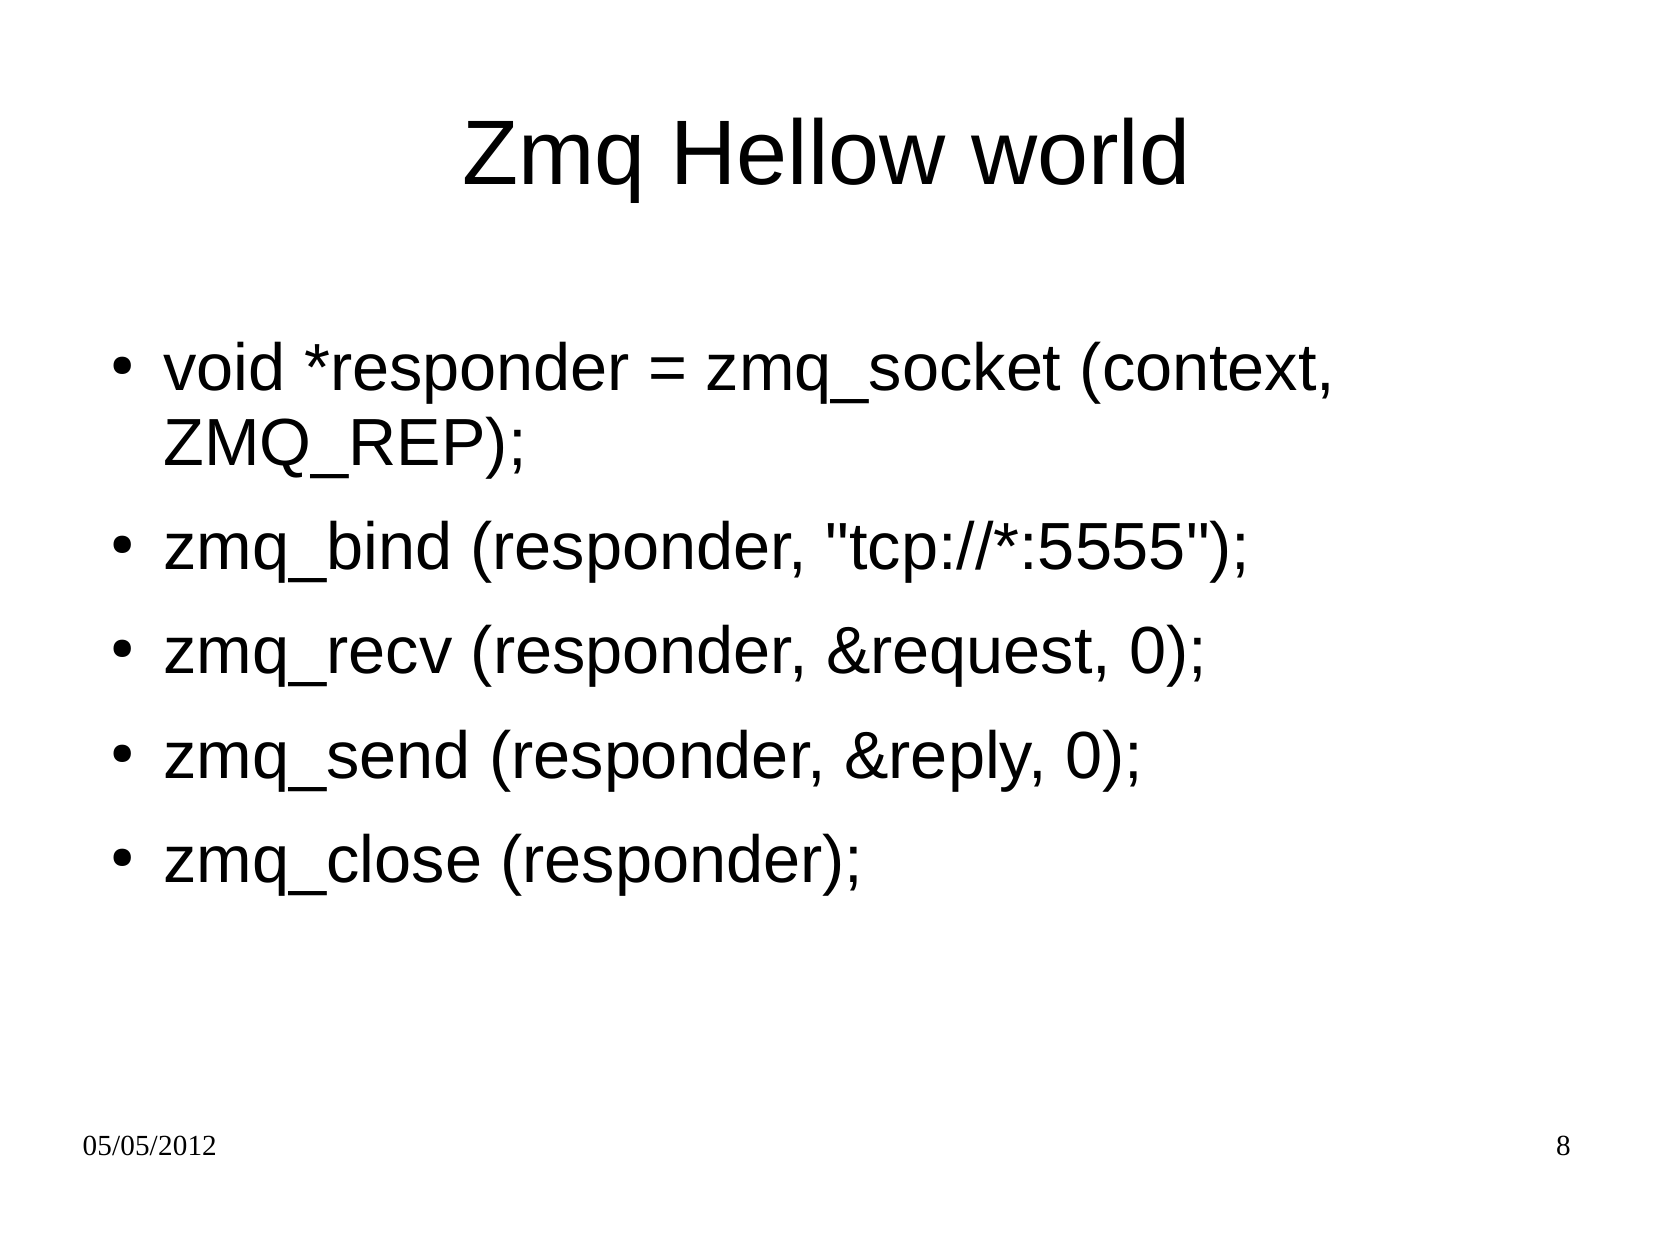

# Zmq Hellow world
void *responder = zmq_socket (context, ZMQ_REP);
zmq_bind (responder, "tcp://*:5555");
zmq_recv (responder, &request, 0);
zmq_send (responder, &reply, 0);
zmq_close (responder);
05/05/2012
8